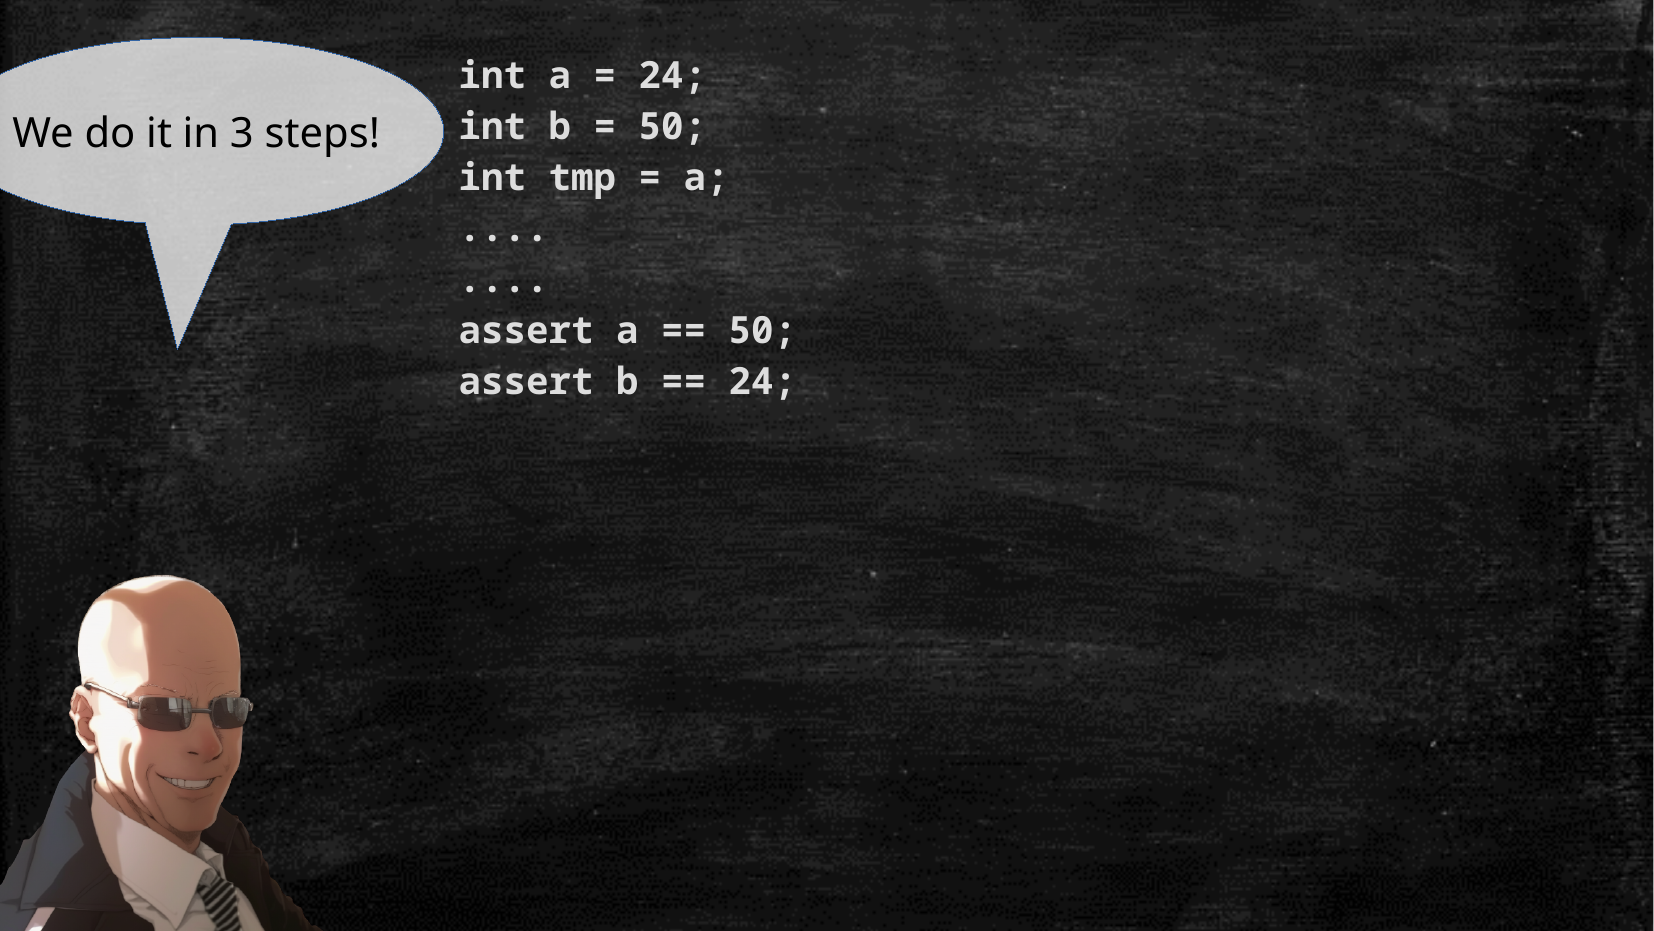

We do it in 3 steps!
int a = 24;
int b = 50;
int tmp = a;
....
....
assert a == 50;
assert b == 24;